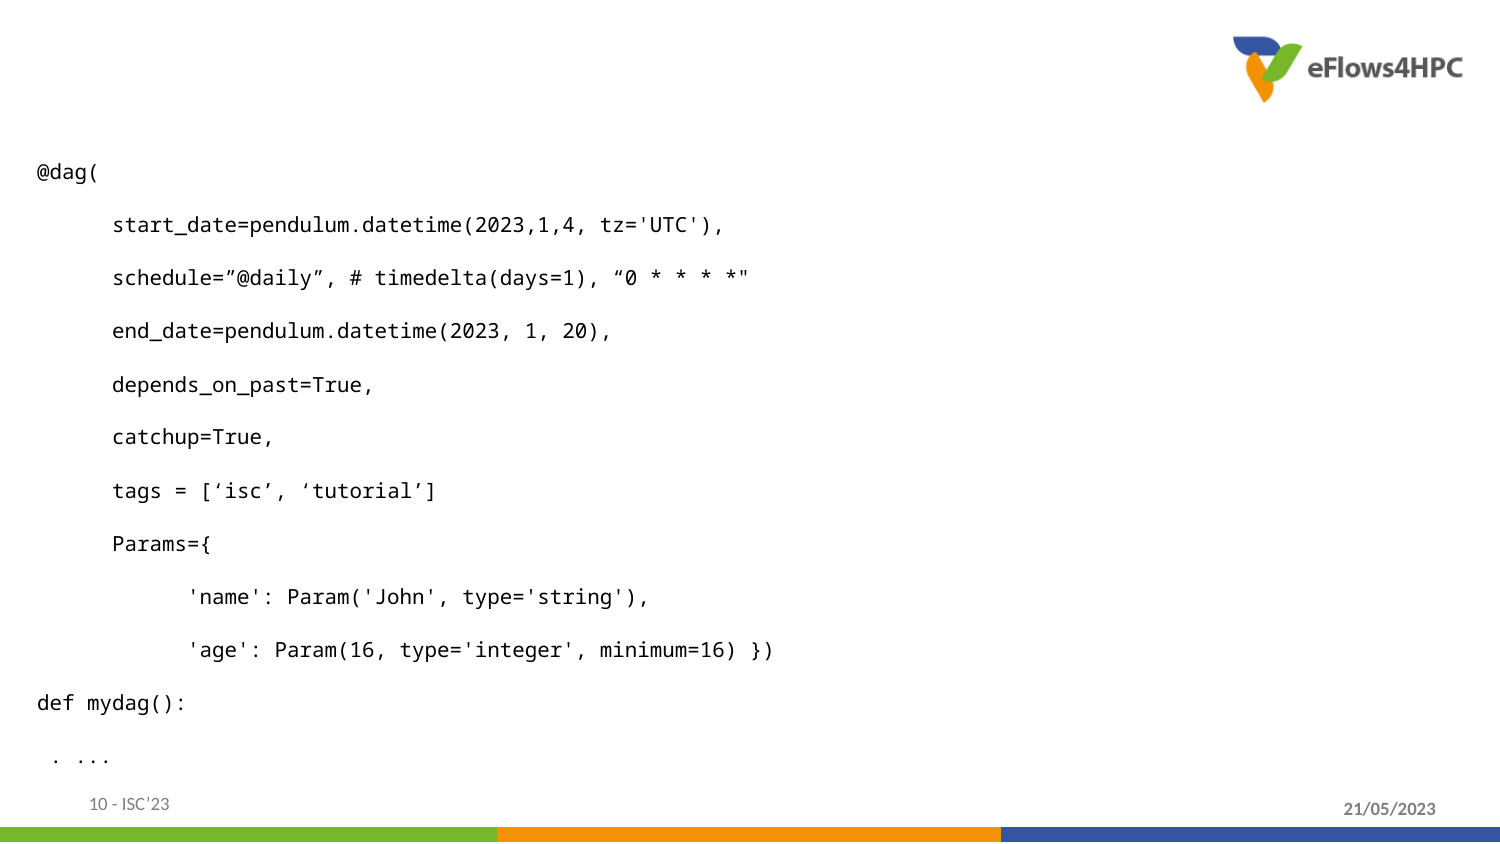

@dag(
	start_date=pendulum.datetime(2023,1,4, tz='UTC'),
	schedule=”@daily”, # timedelta(days=1), “0 * * * *"
	end_date=pendulum.datetime(2023, 1, 20),
	depends_on_past=True,
	catchup=True,
	tags = [‘isc’, ‘tutorial’]
	Params={
 		'name': Param('John', type='string'),
 		'age': Param(16, type='integer', minimum=16) })
def mydag():
 . ...